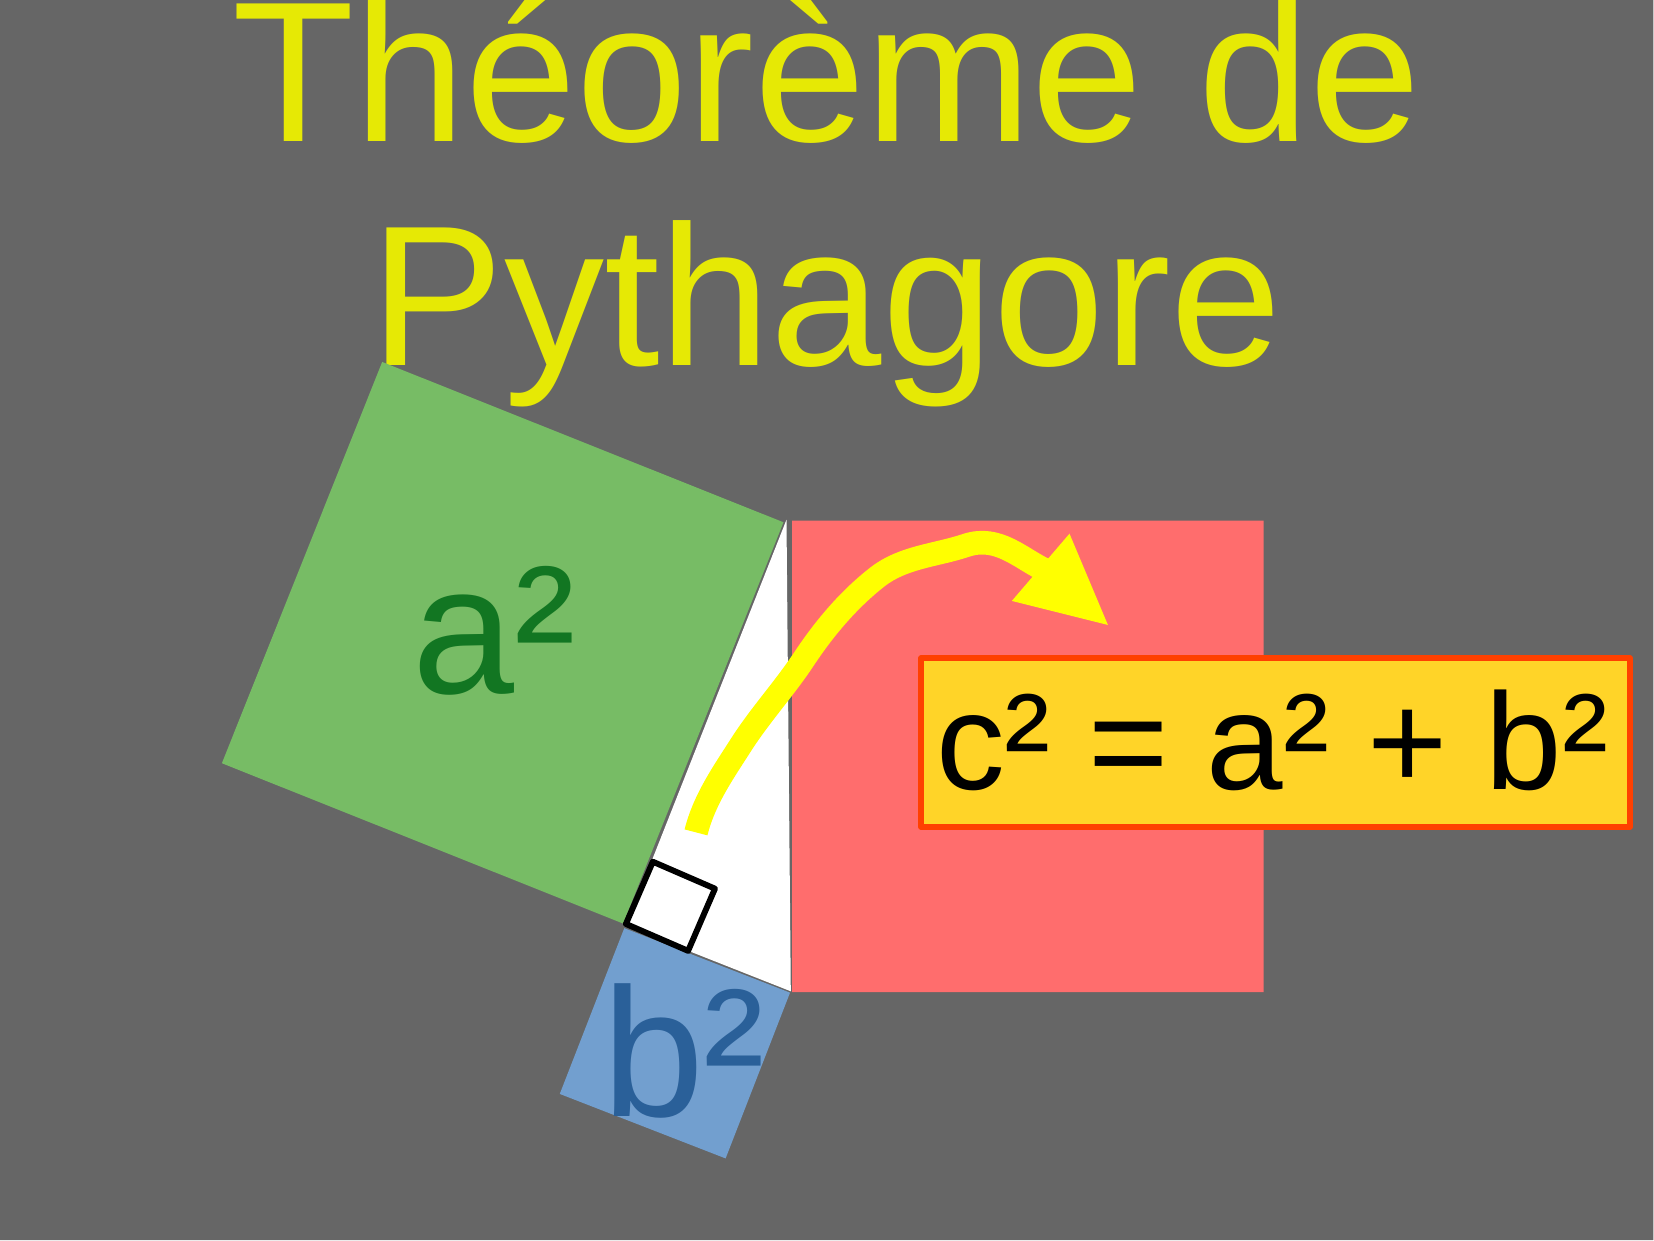

# Théorème de Pythagore
a²
c² = a² + b²
b²